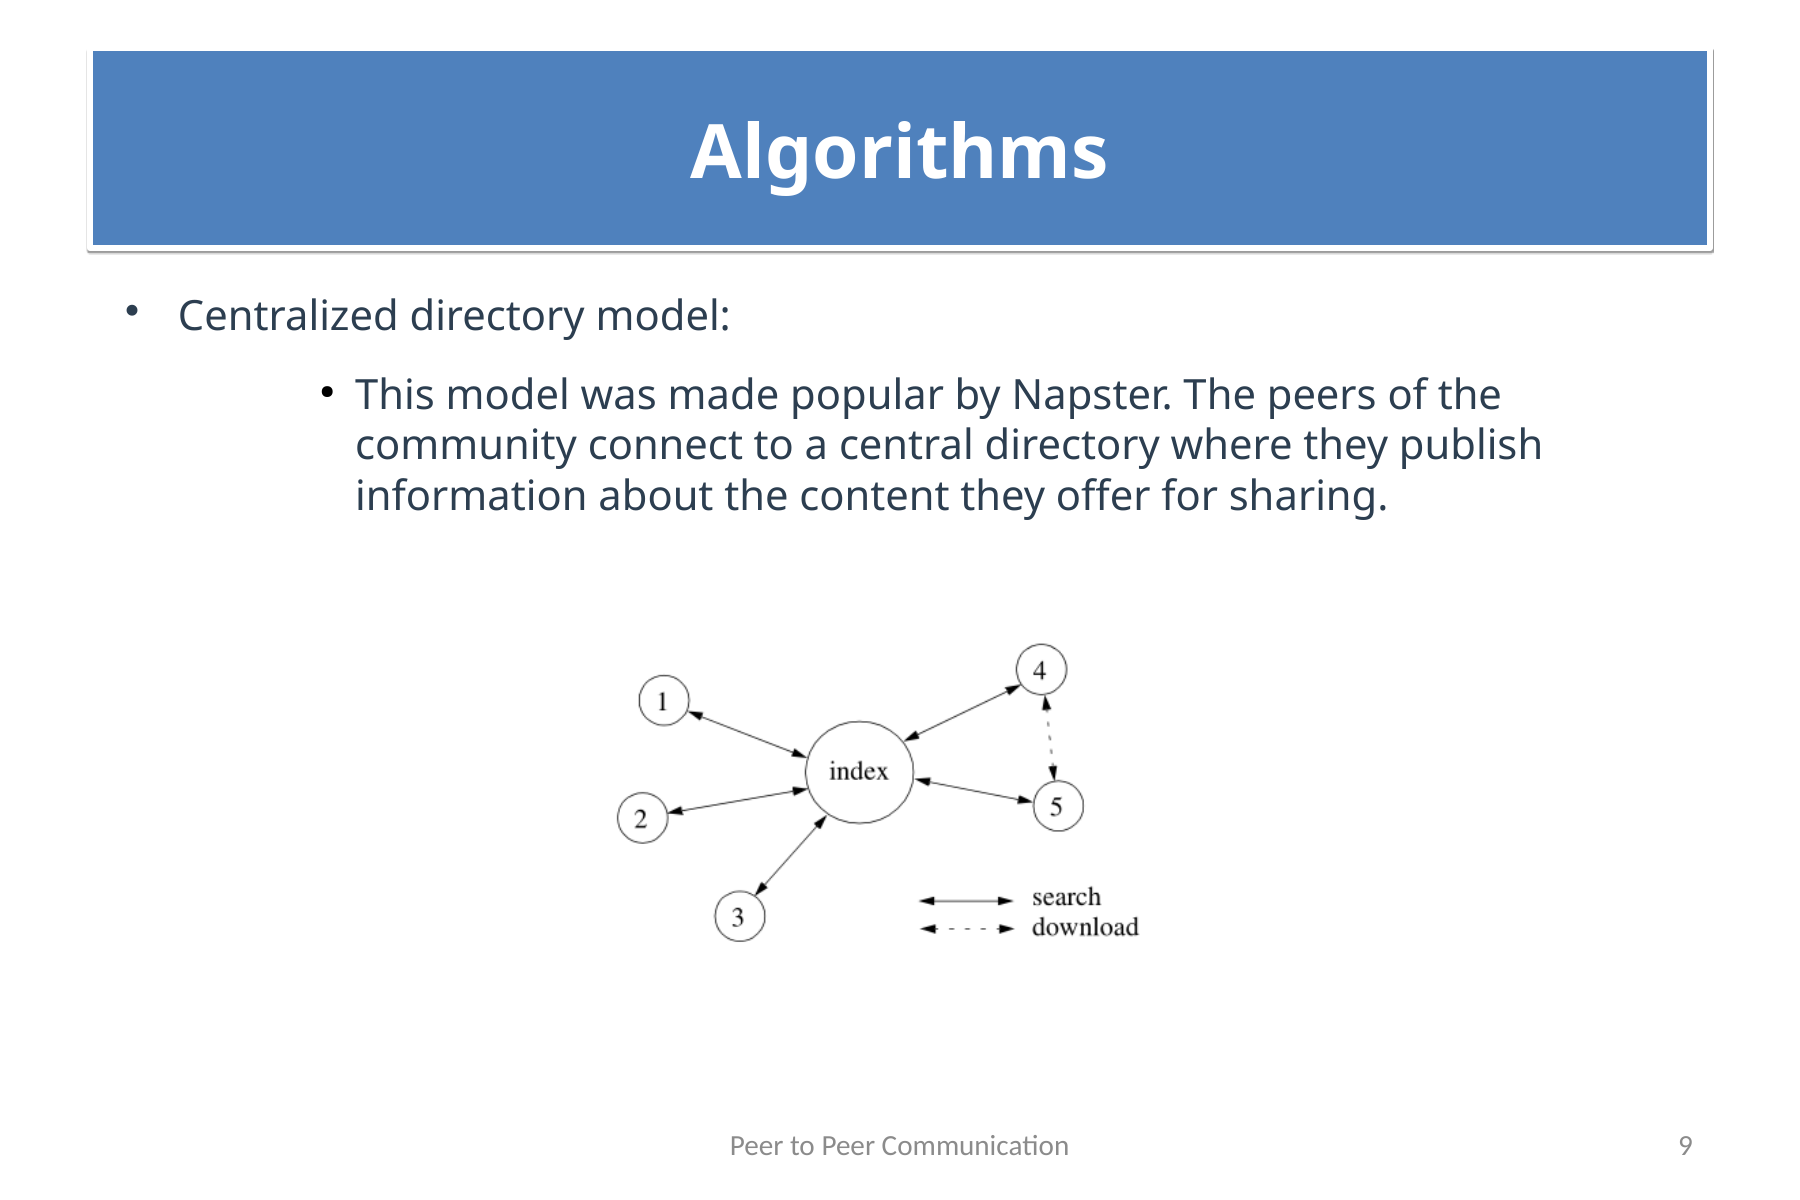

# Algorithms
Centralized directory model:
This model was made popular by Napster. The peers of the community connect to a central directory where they publish information about the content they offer for sharing.
Peer to Peer Communication
9